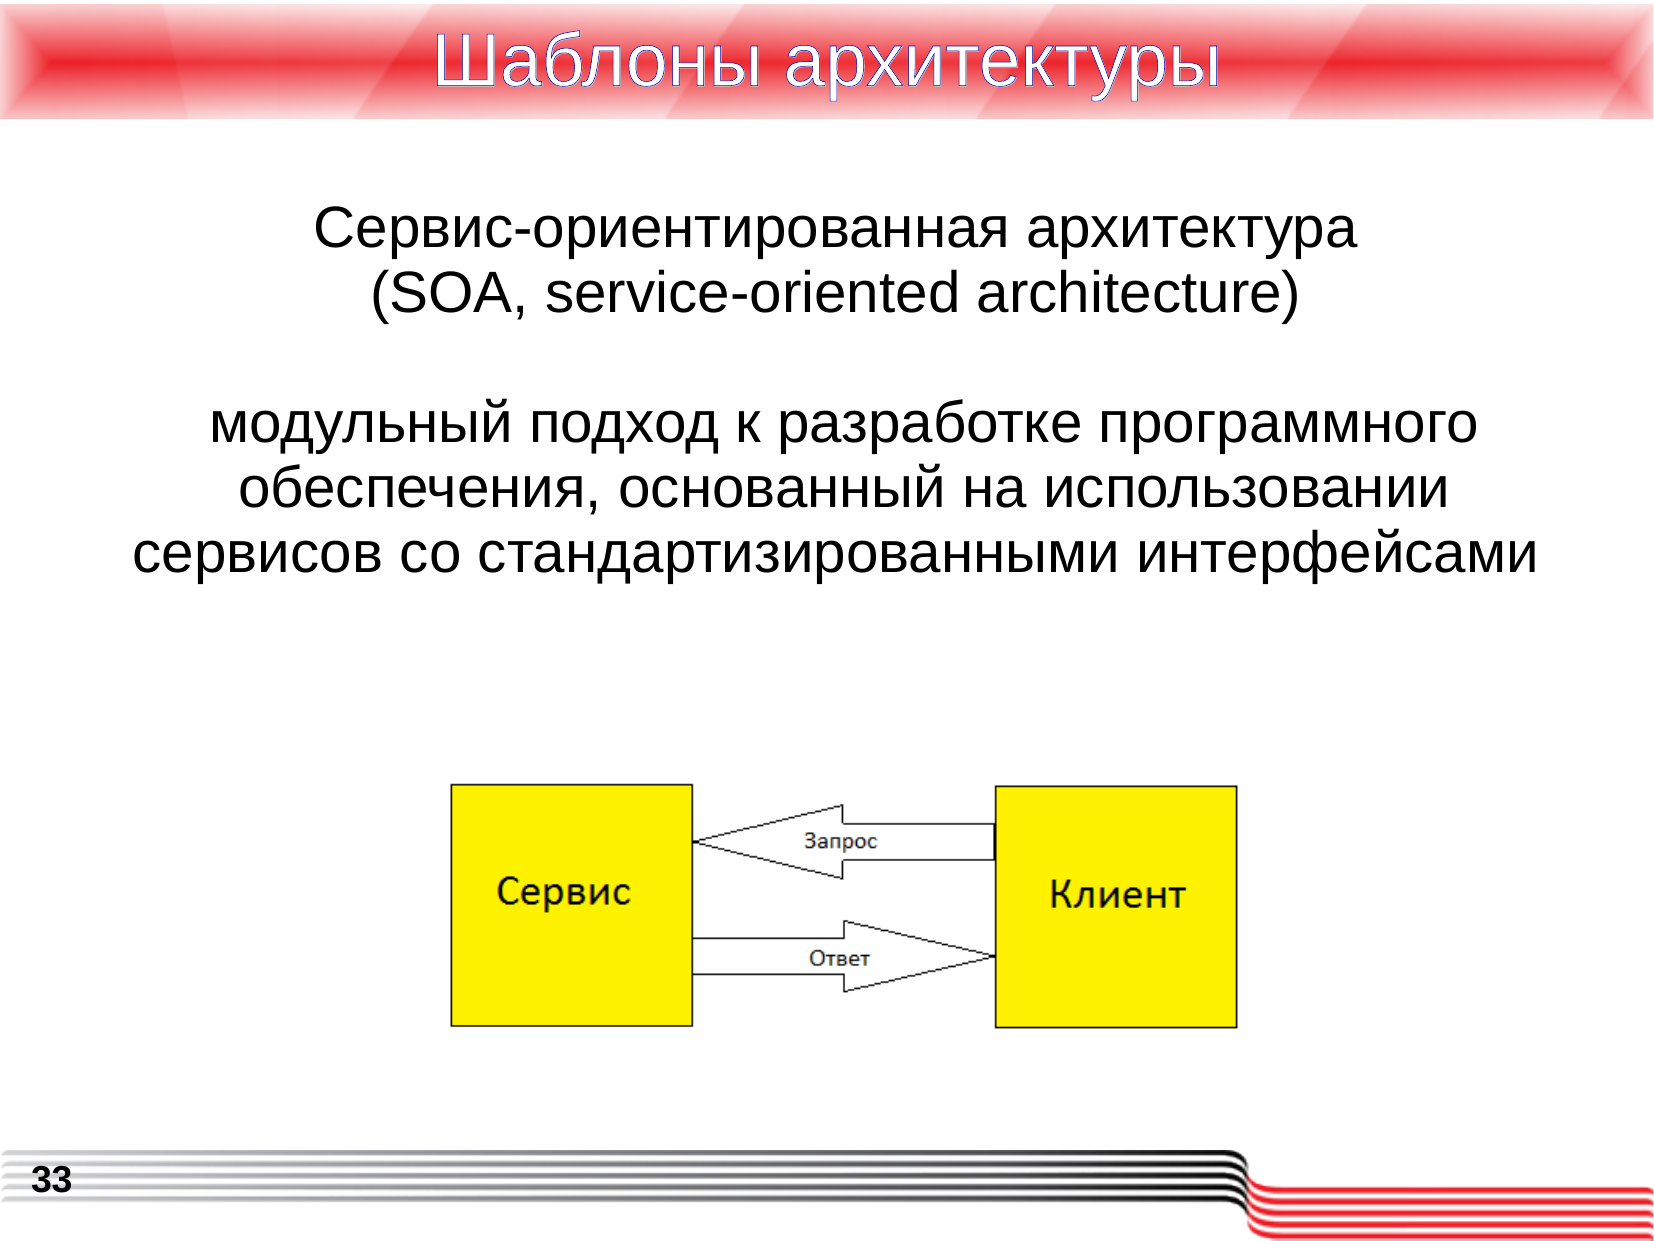

# Шаблоны архитектуры
Сервис-ориентированная архитектура
(SOA, service-oriented architecture)
модульный подход к разработке программного обеспечения, основанный на использовании сервисов со стандартизированными интерфейсами
33